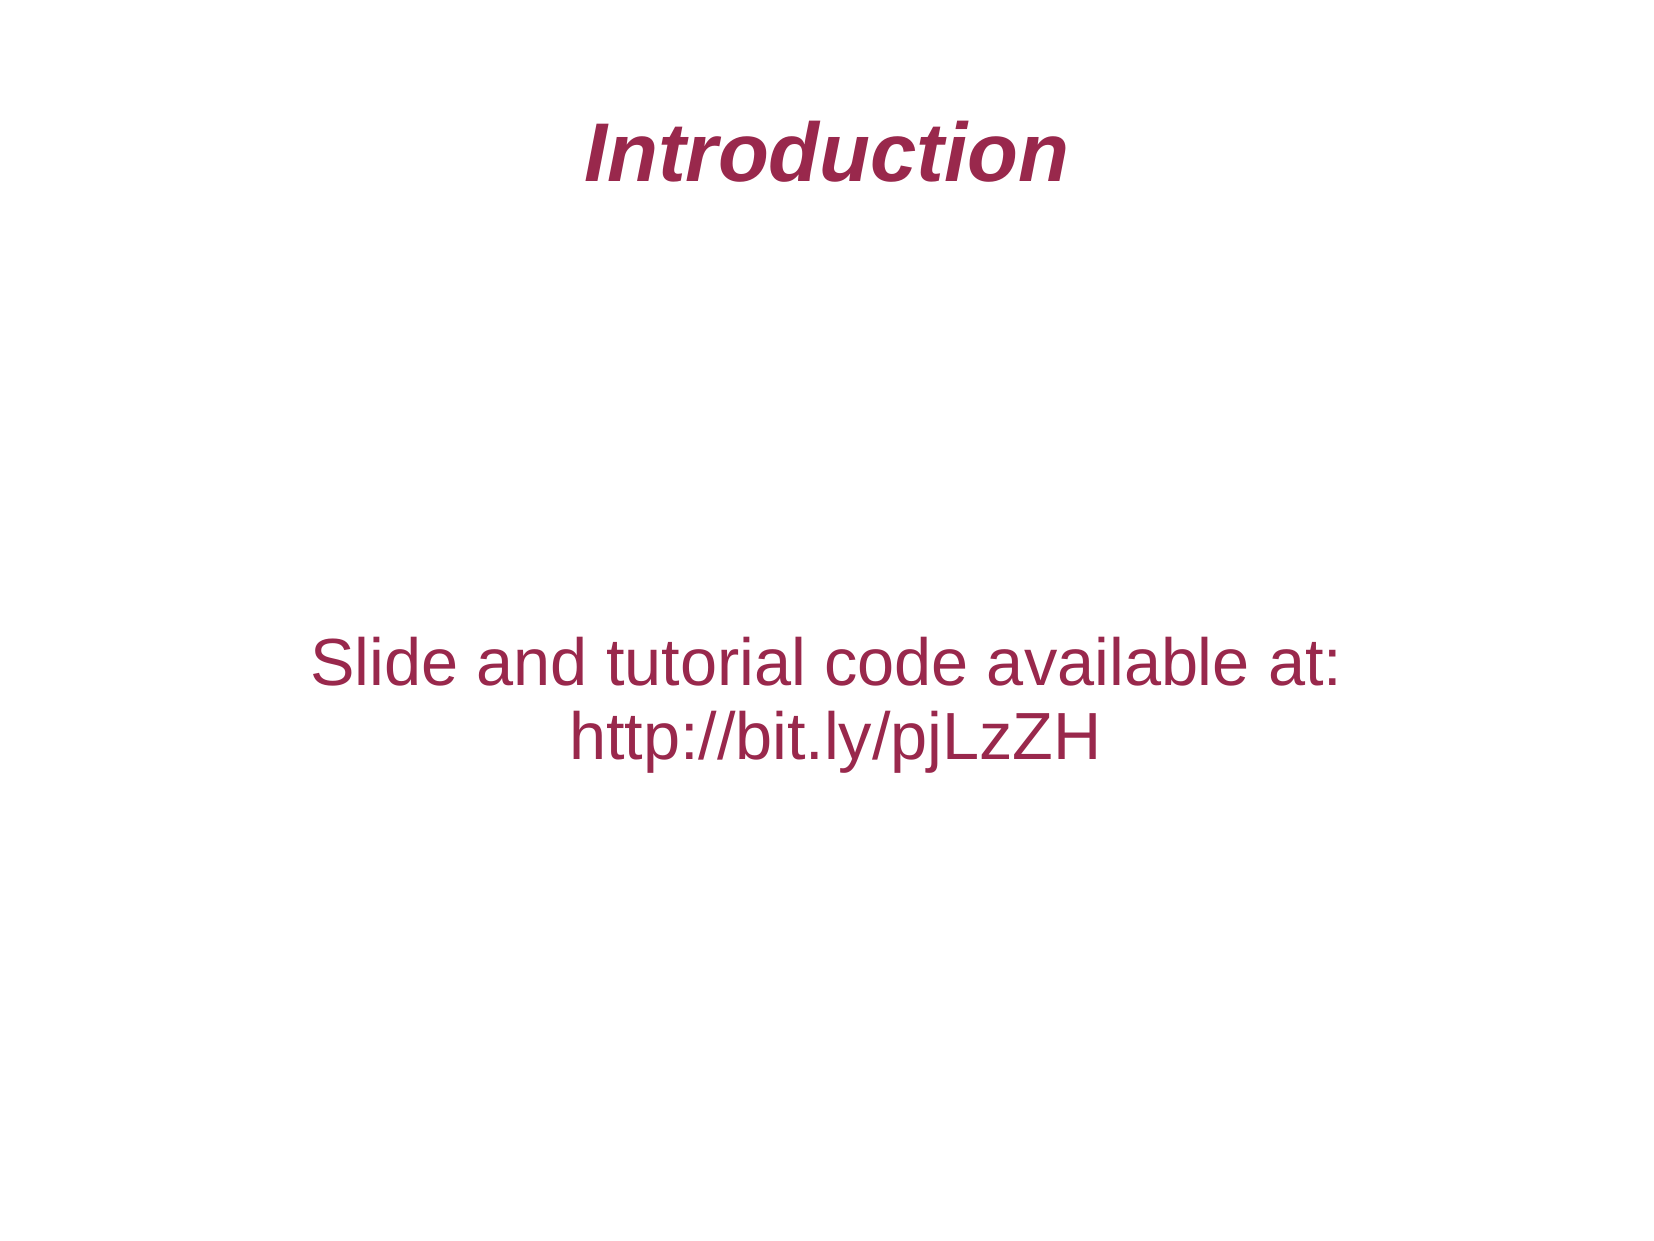

# Introduction
Slide and tutorial code available at:
 http://bit.ly/pjLzZH